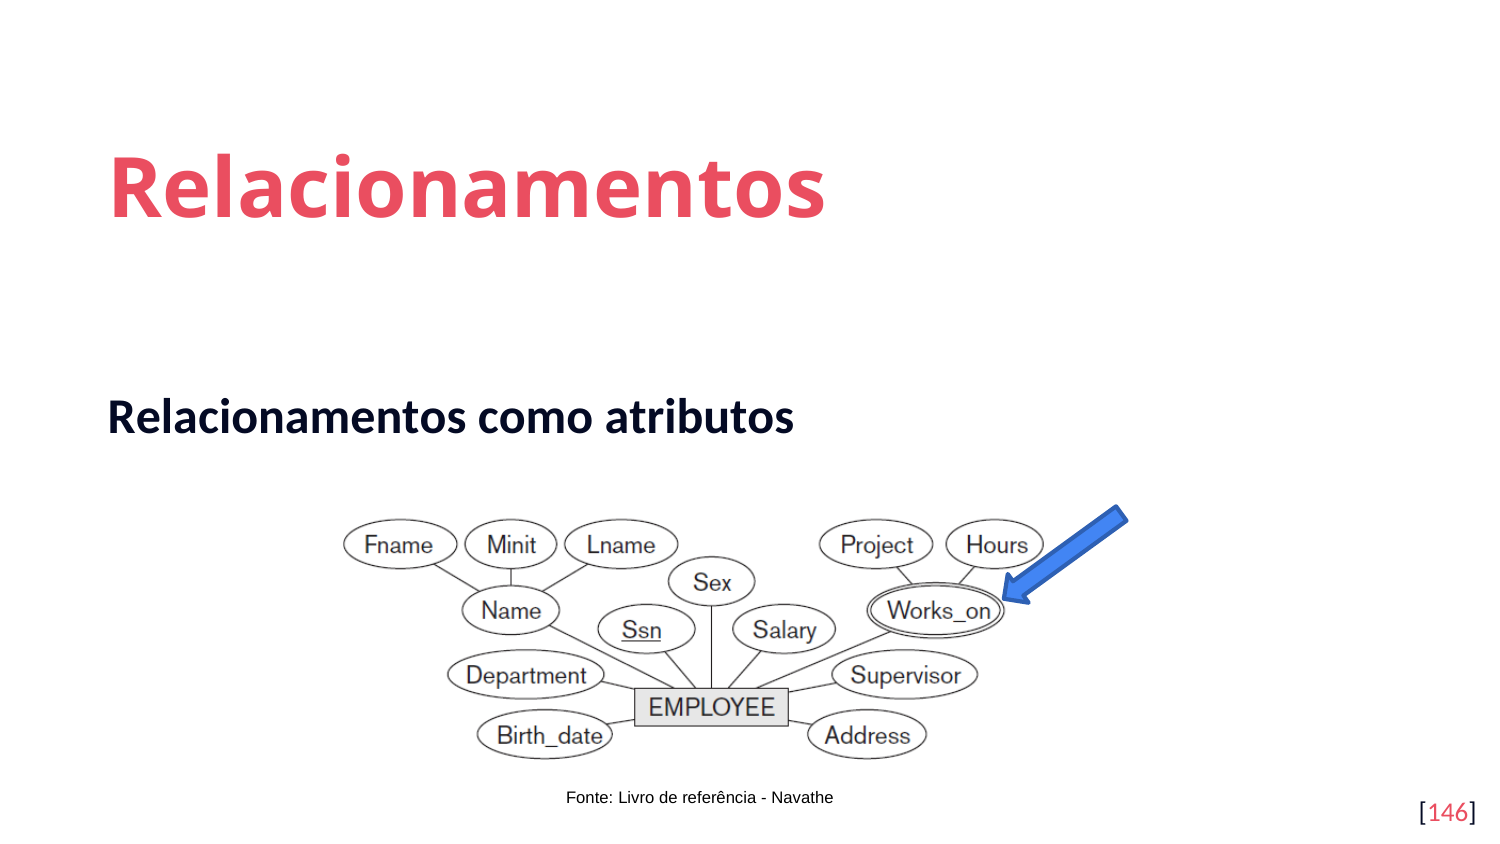

Relacionamentos
Relacionamentos como atributos
Fonte: Livro de referência - Navathe